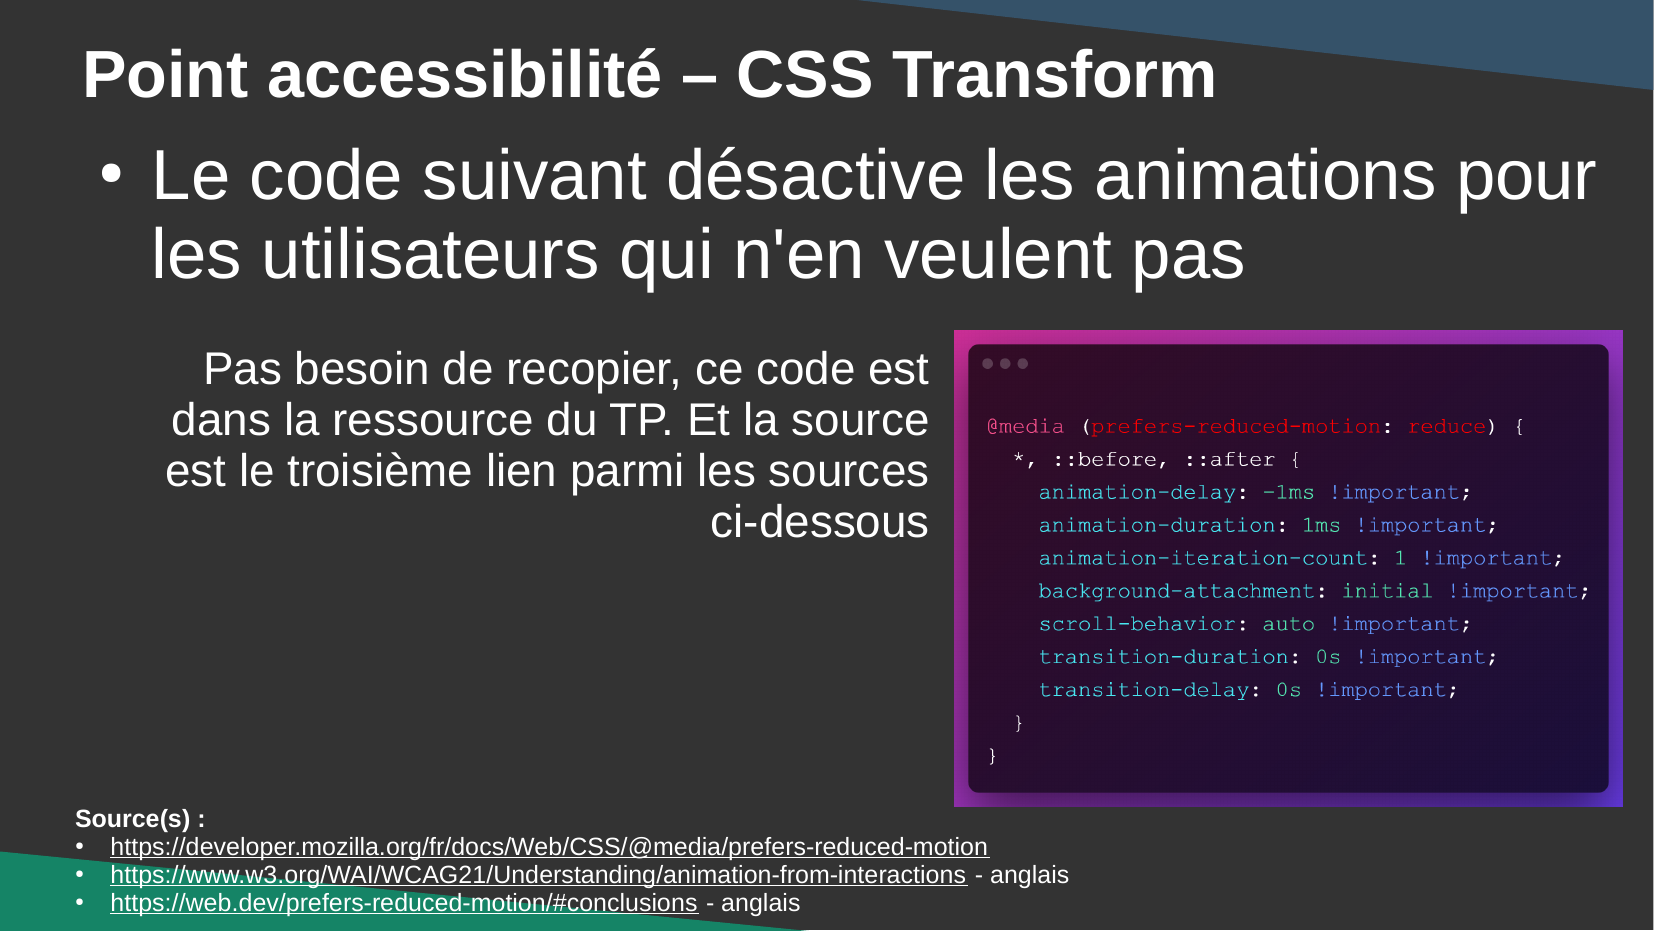

# Point accessibilité – CSS Transform
Le code suivant désactive les animations pour les utilisateurs qui n'en veulent pas
Pas besoin de recopier, ce code est dans la ressource du TP. Et la source est le troisième lien parmi les sources ci-dessous
Source(s) :
https://developer.mozilla.org/fr/docs/Web/CSS/@media/prefers-reduced-motion
https://www.w3.org/WAI/WCAG21/Understanding/animation-from-interactions - anglais
https://web.dev/prefers-reduced-motion/#conclusions - anglais